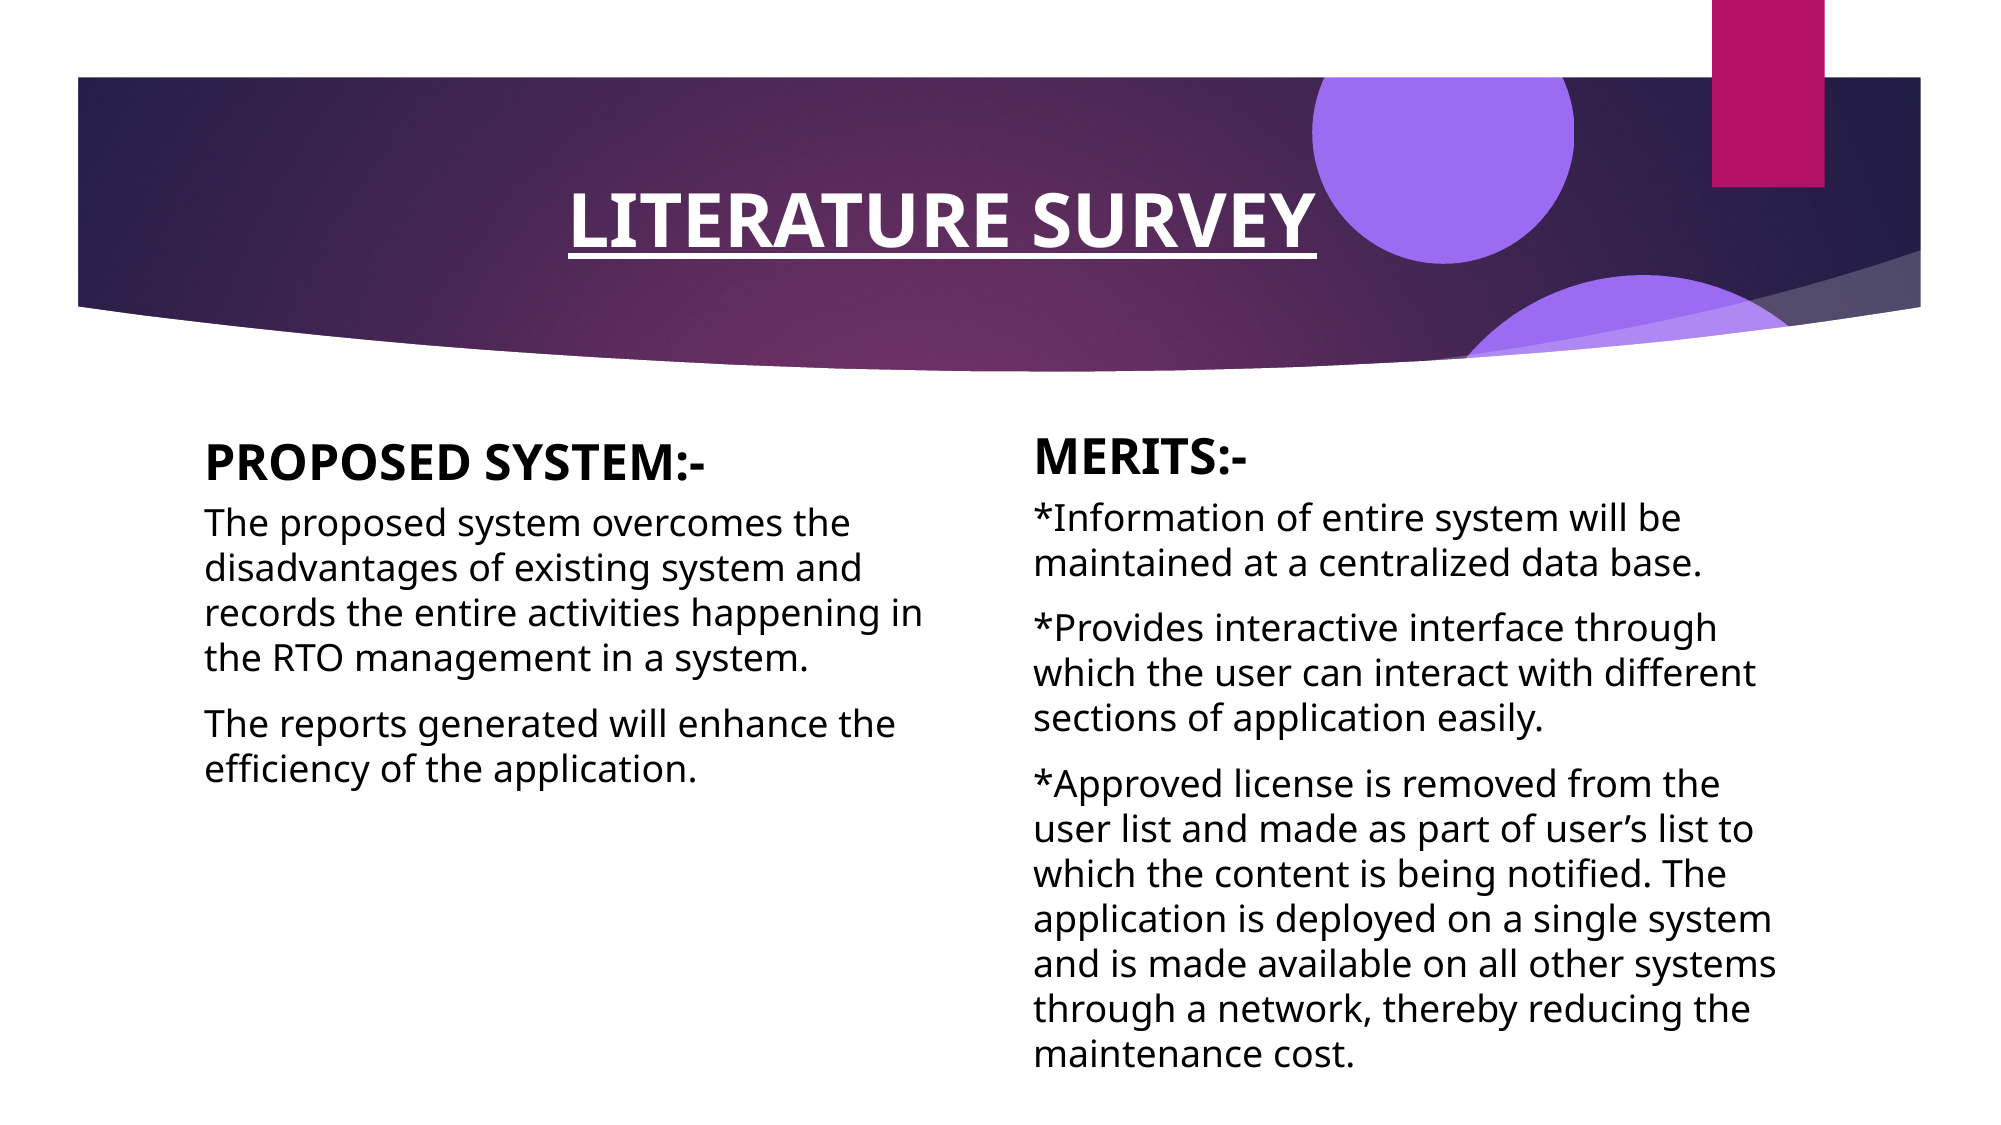

LITERATURE SURVEY
MERITS:-
PROPOSED SYSTEM:-
*Information of entire system will be maintained at a centralized data base.
*Provides interactive interface through which the user can interact with different sections of application easily.
*Approved license is removed from the user list and made as part of user’s list to which the content is being notified. The application is deployed on a single system and is made available on all other systems through a network, thereby reducing the maintenance cost.
The proposed system overcomes the disadvantages of existing system and records the entire activities happening in the RTO management in a system.
The reports generated will enhance the efficiency of the application.